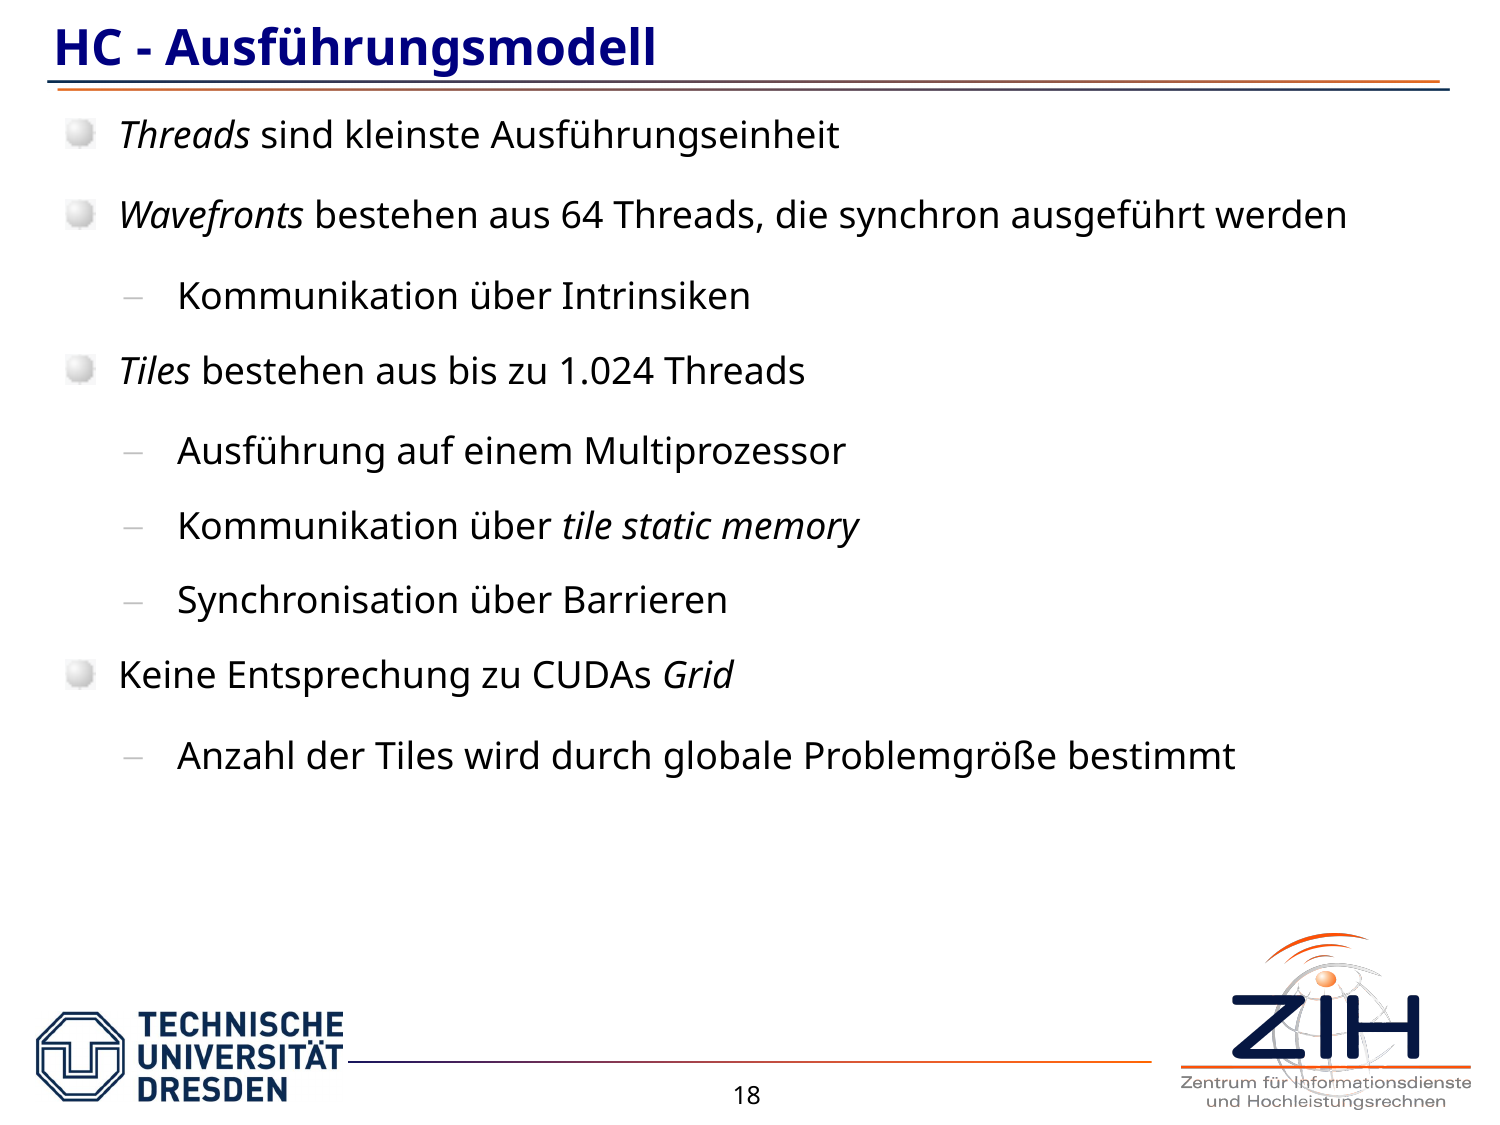

# HC - Ausführungsmodell
Threads sind kleinste Ausführungseinheit
Wavefronts bestehen aus 64 Threads, die synchron ausgeführt werden
Kommunikation über Intrinsiken
Tiles bestehen aus bis zu 1.024 Threads
Ausführung auf einem Multiprozessor
Kommunikation über tile static memory
Synchronisation über Barrieren
Keine Entsprechung zu CUDAs Grid
Anzahl der Tiles wird durch globale Problemgröße bestimmt
18